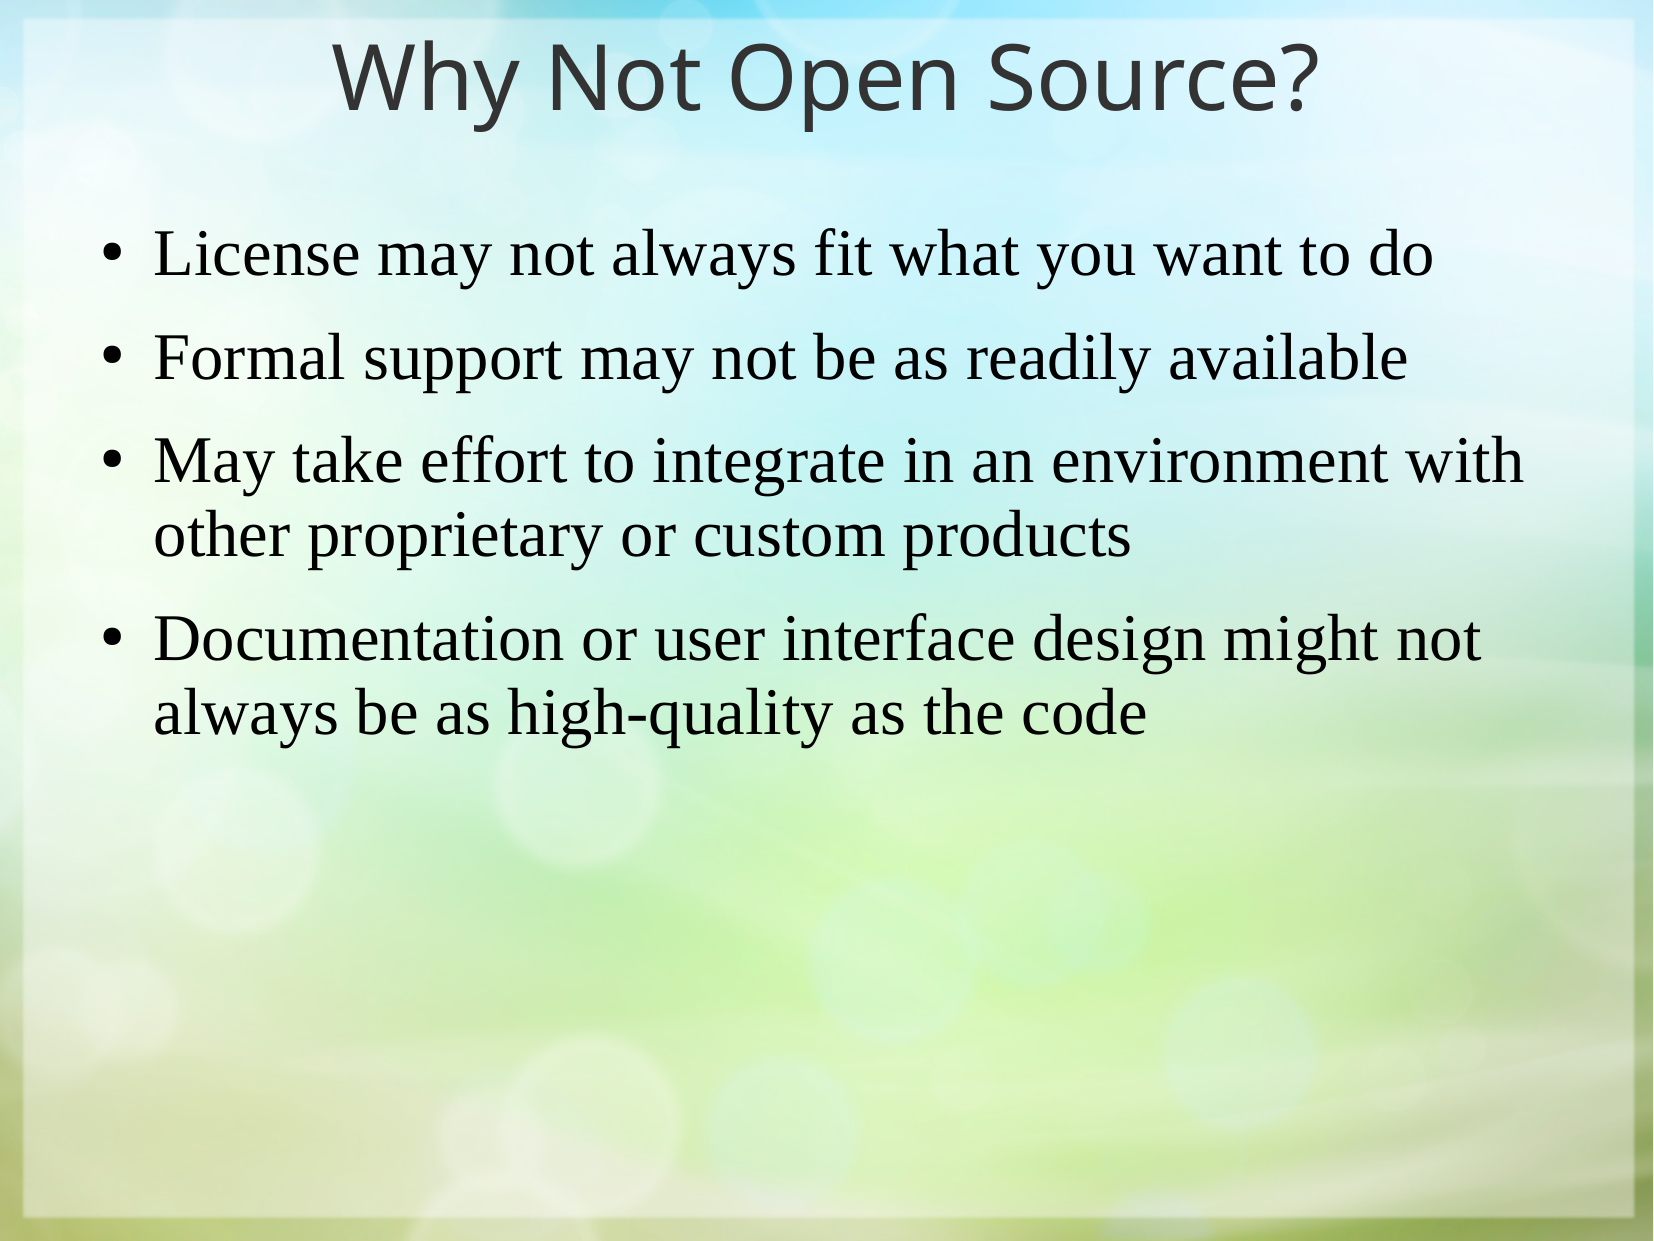

# Why Not Open Source?
License may not always fit what you want to do
Formal support may not be as readily available
May take effort to integrate in an environment with other proprietary or custom products
Documentation or user interface design might not always be as high-quality as the code